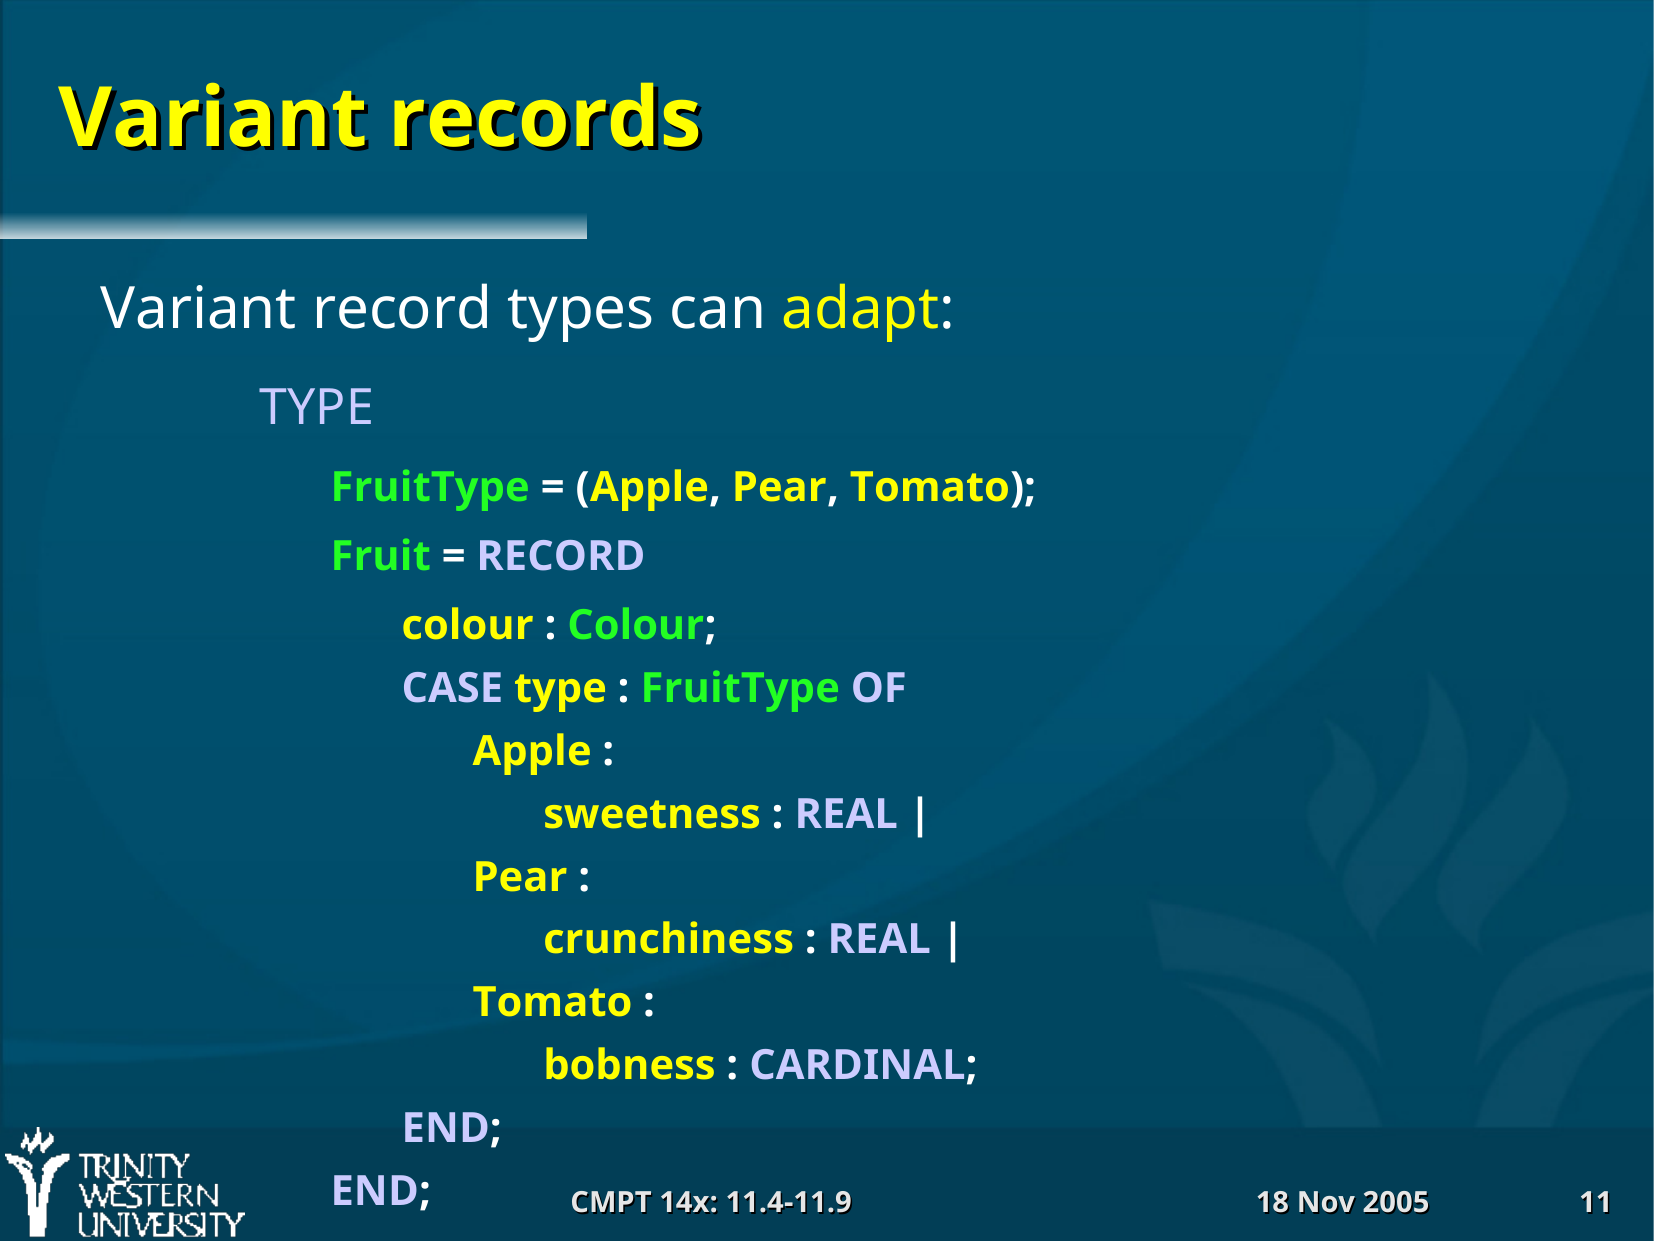

# Variant records
Variant record types can adapt:
TYPE
FruitType = (Apple, Pear, Tomato);
Fruit = RECORD
colour : Colour;
CASE type : FruitType OF
Apple :
sweetness : REAL |
Pear :
crunchiness : REAL |
Tomato :
bobness : CARDINAL;
END;
END;
myFruit := Fruit { red, Apple, 0.5 };
CMPT 14x: 11.4-11.9
18 Nov 2005
11